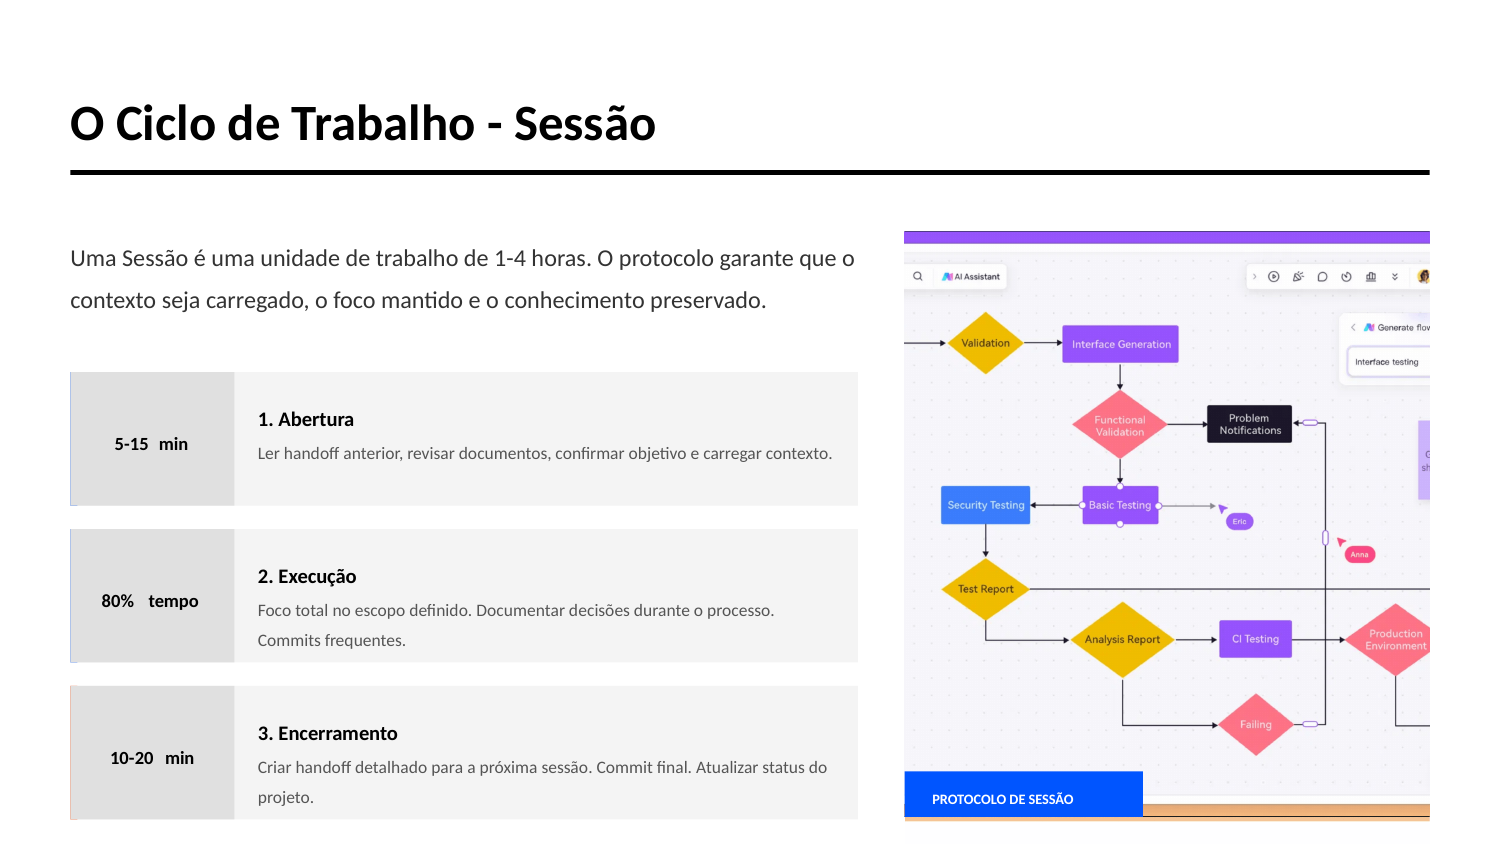

O Ciclo de Trabalho - Sessão
Uma Sessão é uma unidade de trabalho de 1-4 horas. O protocolo garante que o contexto seja carregado, o foco mantido e o conhecimento preservado.
1. Abertura
5-15
min
Ler handoff anterior, revisar documentos, confirmar objetivo e carregar contexto.
2. Execução
80%
tempo
Foco total no escopo definido. Documentar decisões durante o processo. Commits frequentes.
3. Encerramento
10-20
min
Criar handoff detalhado para a próxima sessão. Commit final. Atualizar status do projeto.
PROTOCOLO DE SESSÃO